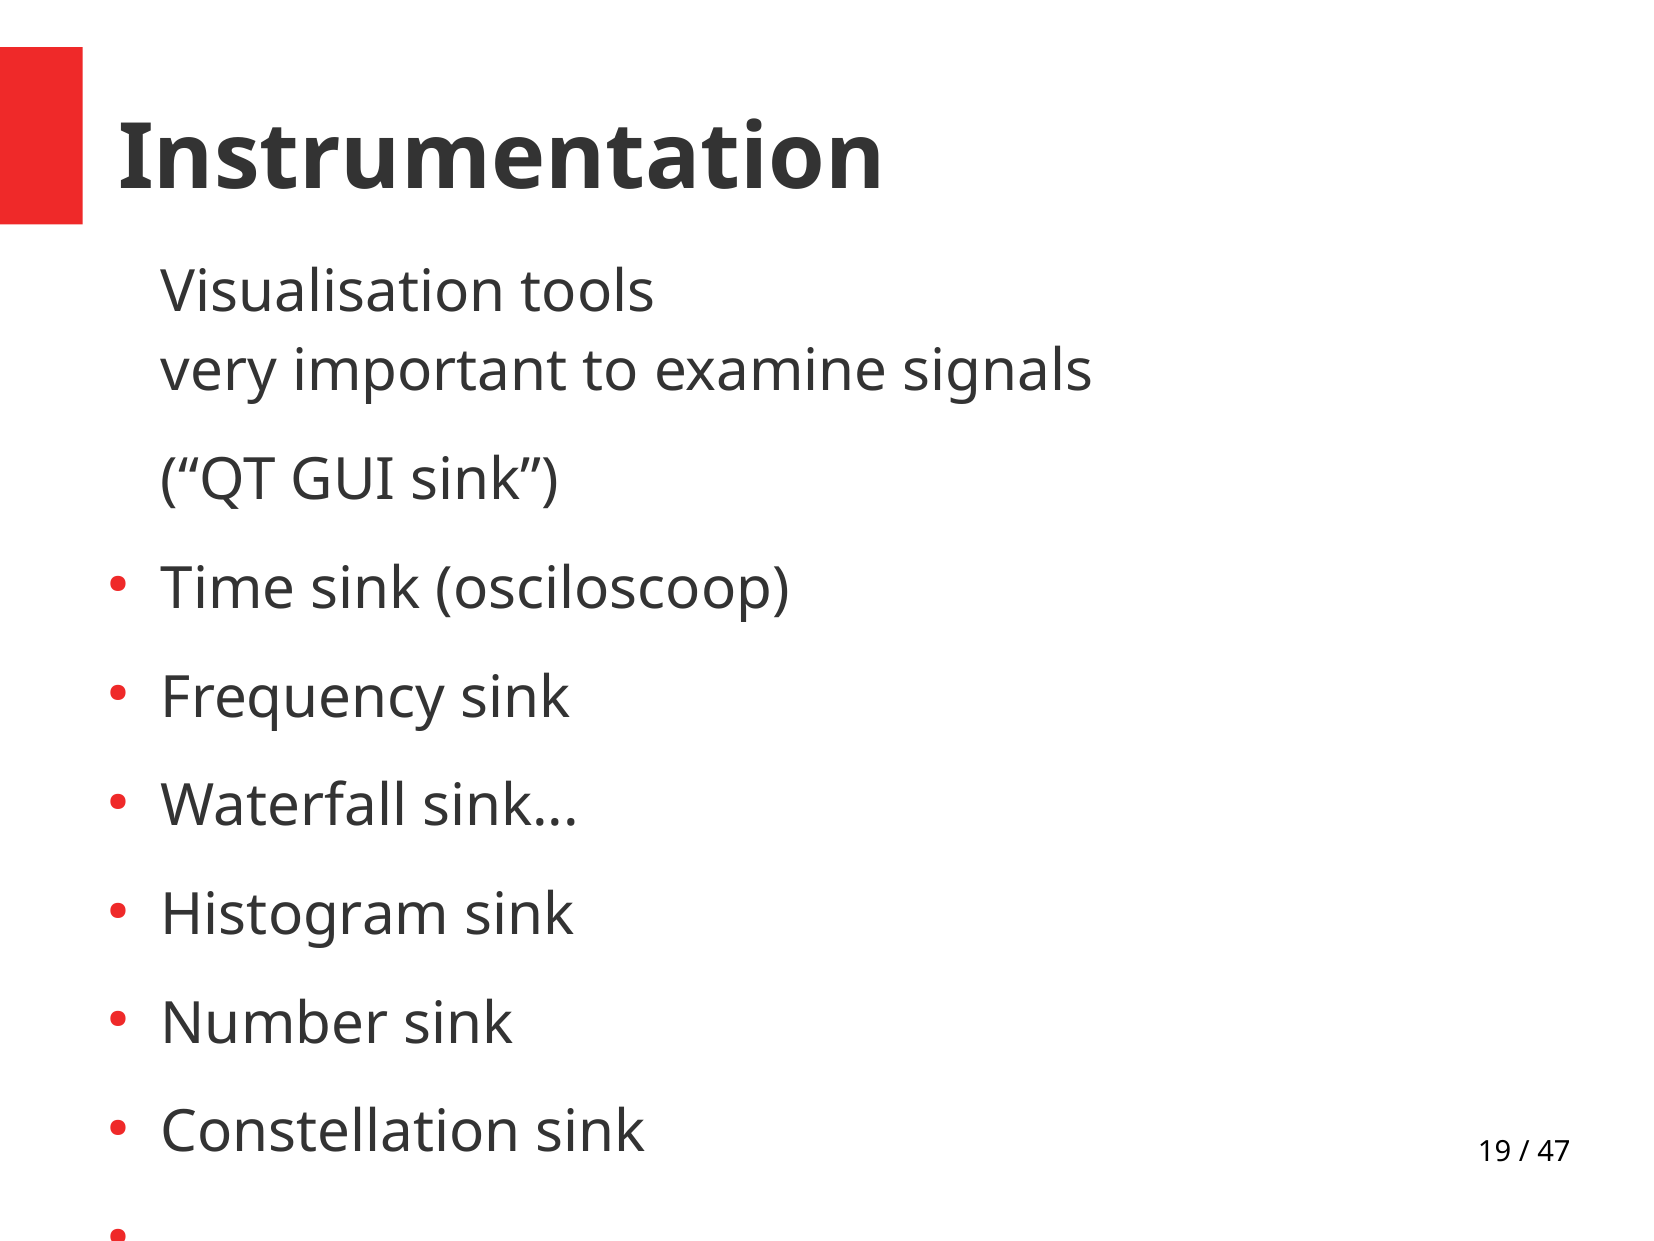

# Instrumentation
Visualisation tools
very important to examine signals
(“QT GUI sink”)
Time sink (osciloscoop)
Frequency sink
Waterfall sink...
Histogram sink
Number sink
Constellation sink
...
19